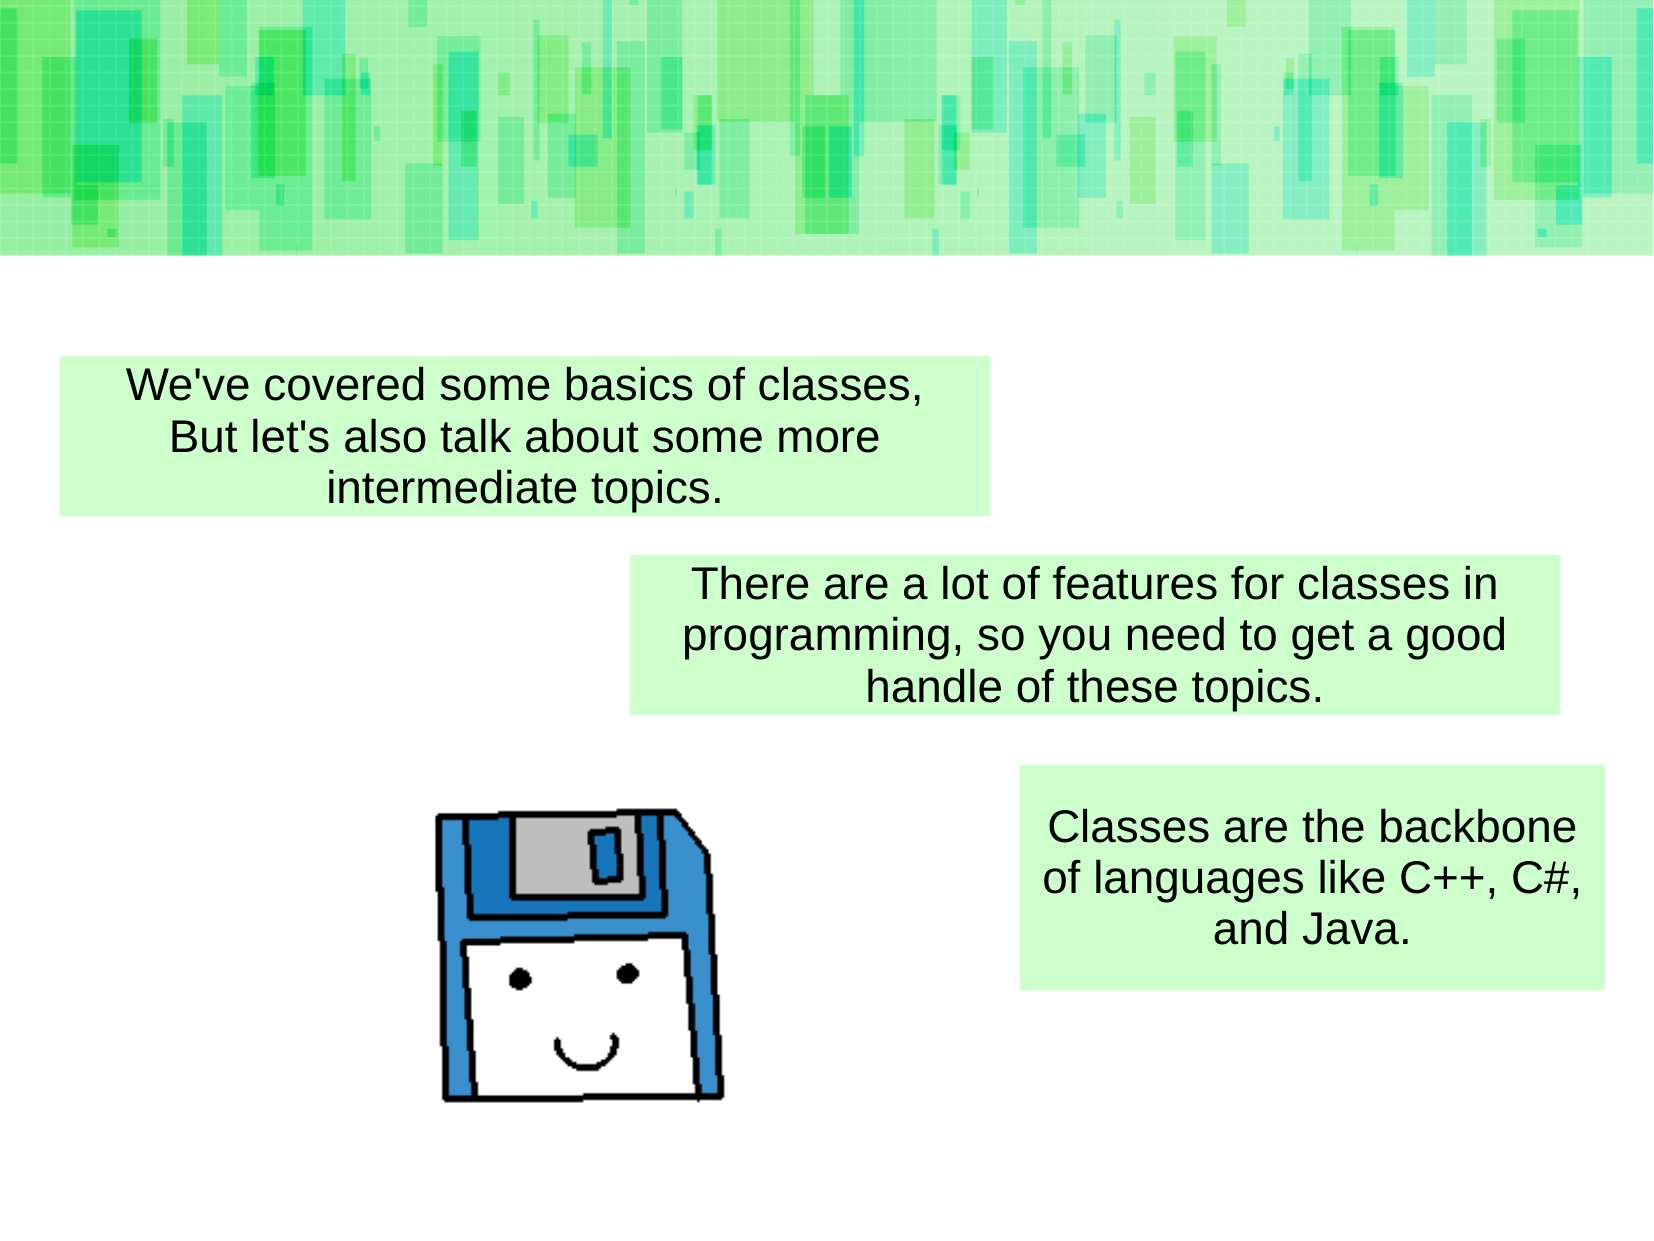

We've covered some basics of classes,
But let's also talk about some more intermediate topics.
There are a lot of features for classes in programming, so you need to get a good handle of these topics.
Classes are the backbone of languages like C++, C#, and Java.